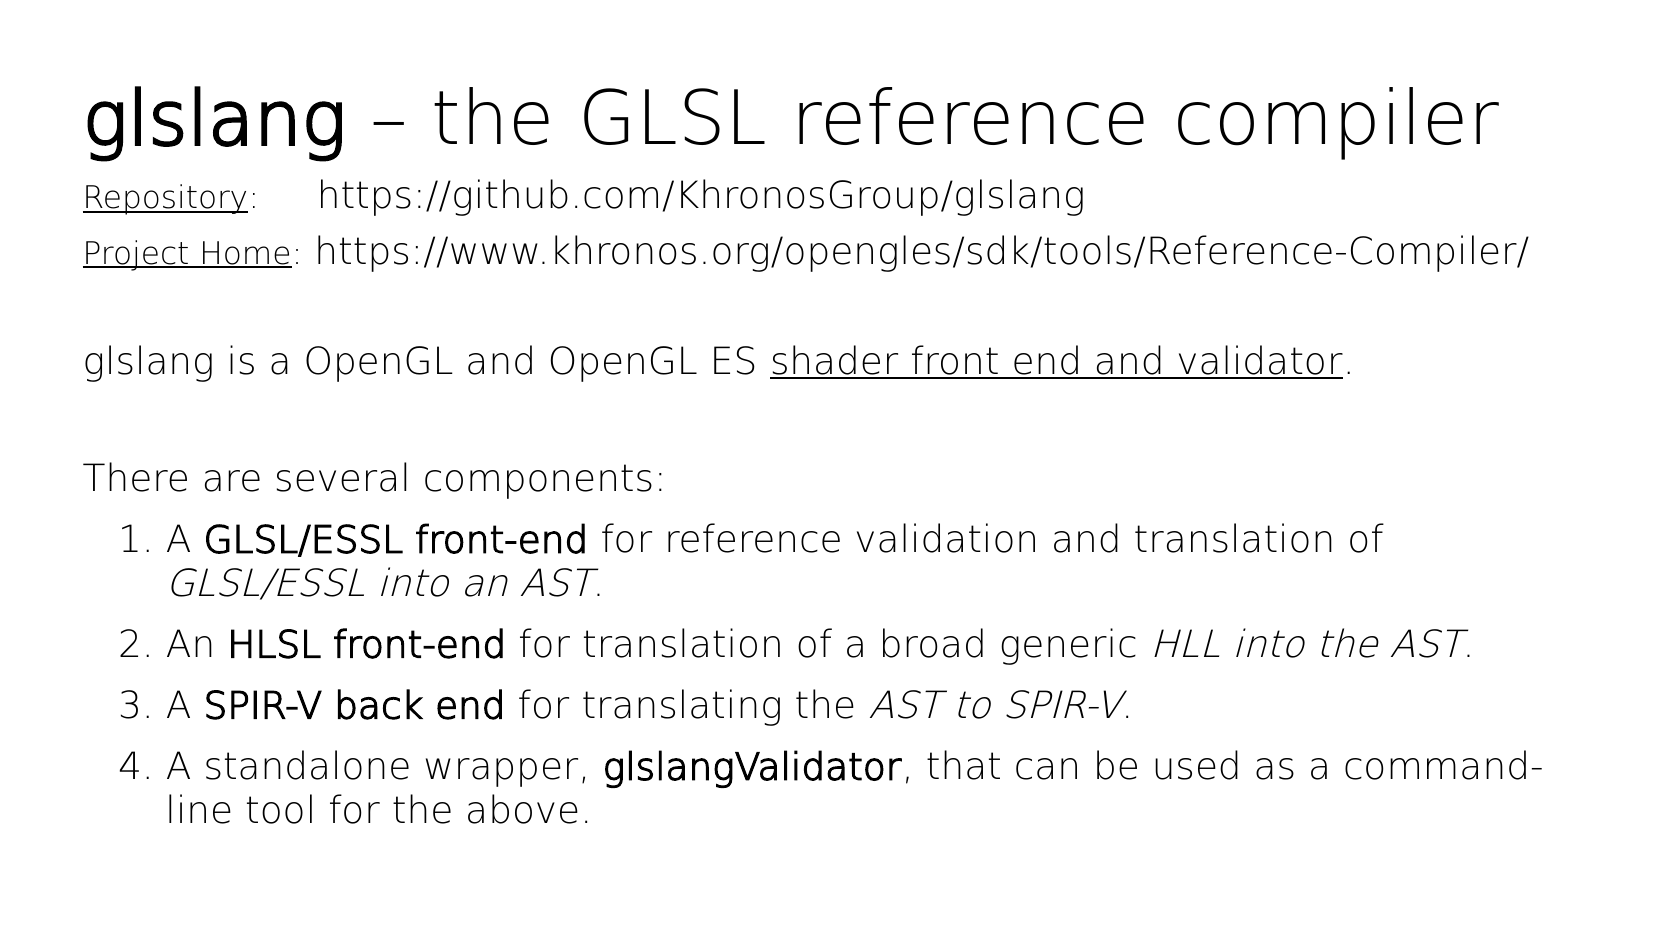

# glslang – the GLSL reference compiler
Repository: https://github.com/KhronosGroup/glslang
Project Home: https://www.khronos.org/opengles/sdk/tools/Reference-Compiler/
glslang is a OpenGL and OpenGL ES shader front end and validator.
There are several components:
 A GLSL/ESSL front-end for reference validation and translation of
 GLSL/ESSL into an AST.
 An HLSL front-end for translation of a broad generic HLL into the AST.
 A SPIR-V back end for translating the AST to SPIR-V.
 A standalone wrapper, glslangValidator, that can be used as a command-
 line tool for the above.